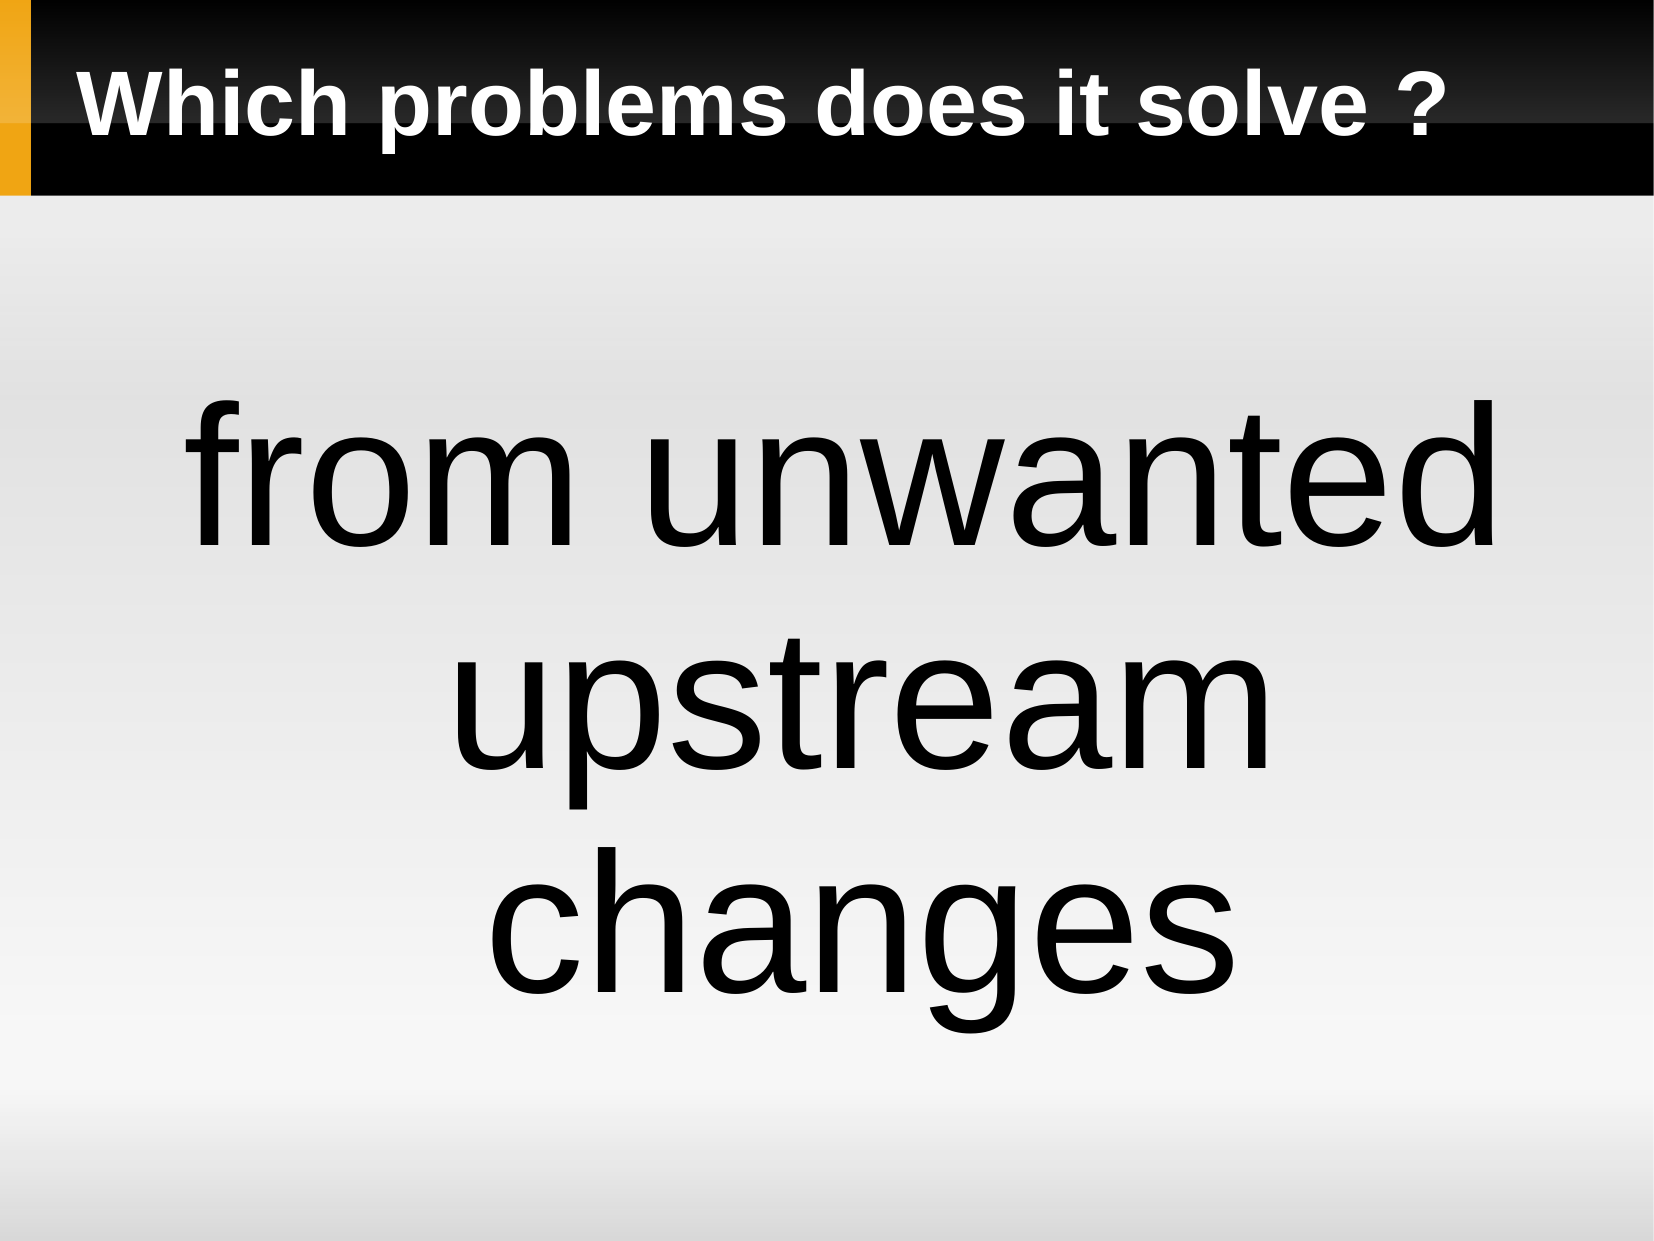

# Which problems does it solve ?
from unwanted upstream changes